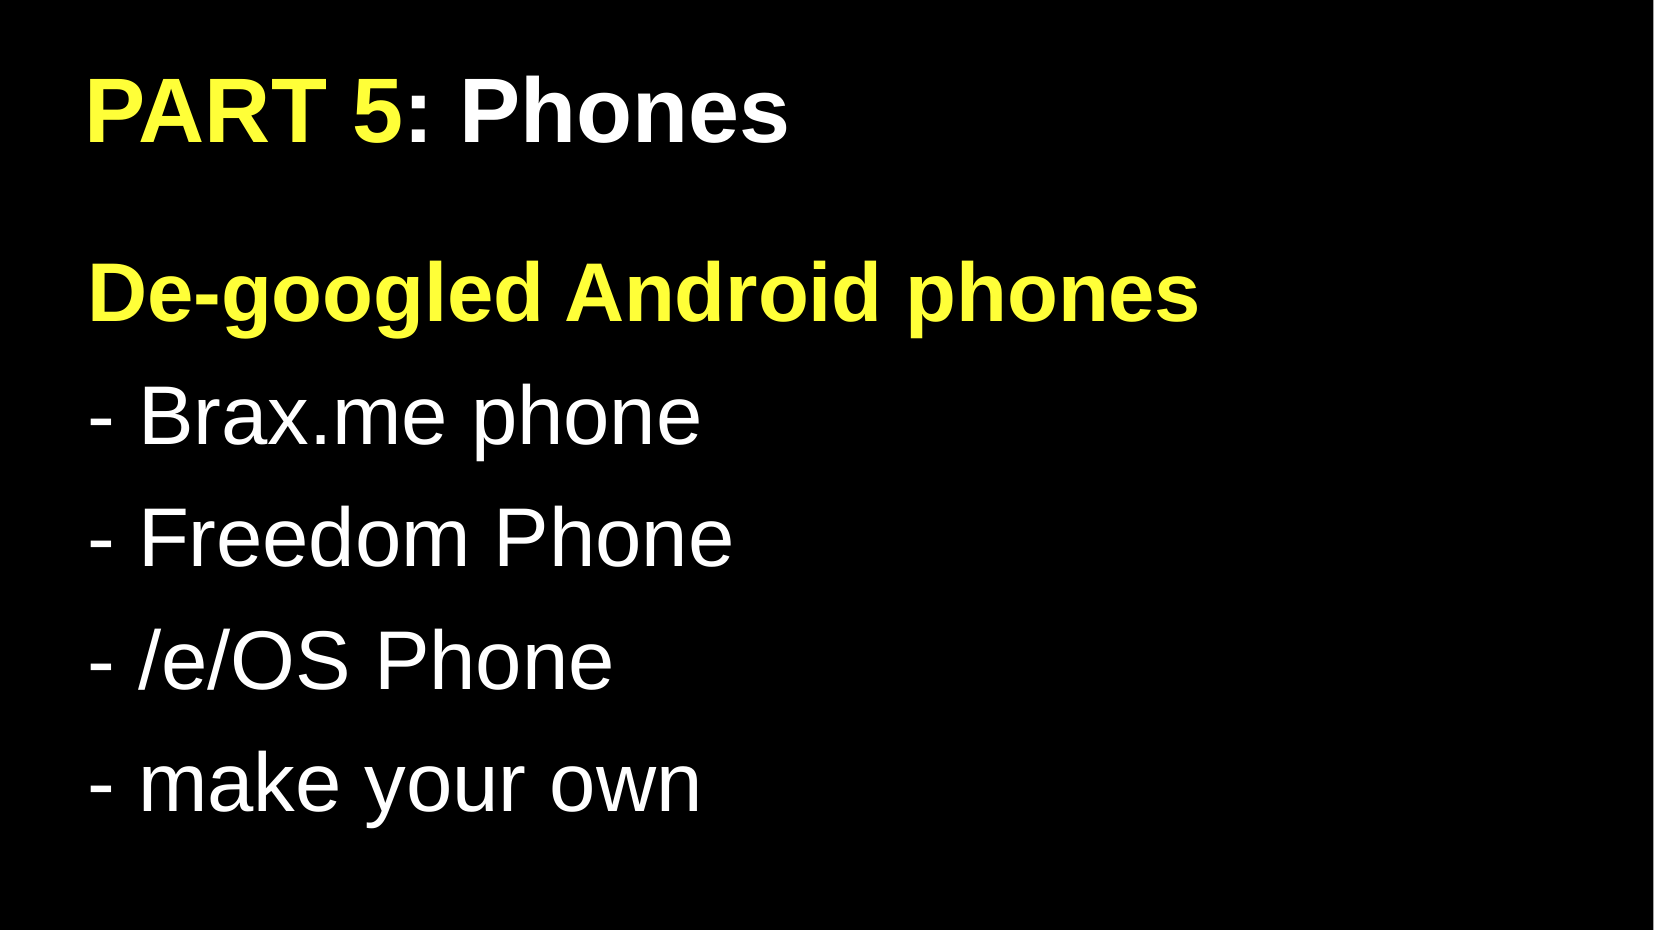

# PART 5: Phones
De-googled Android phones
- Brax.me phone
- Freedom Phone
- /e/OS Phone
- make your own